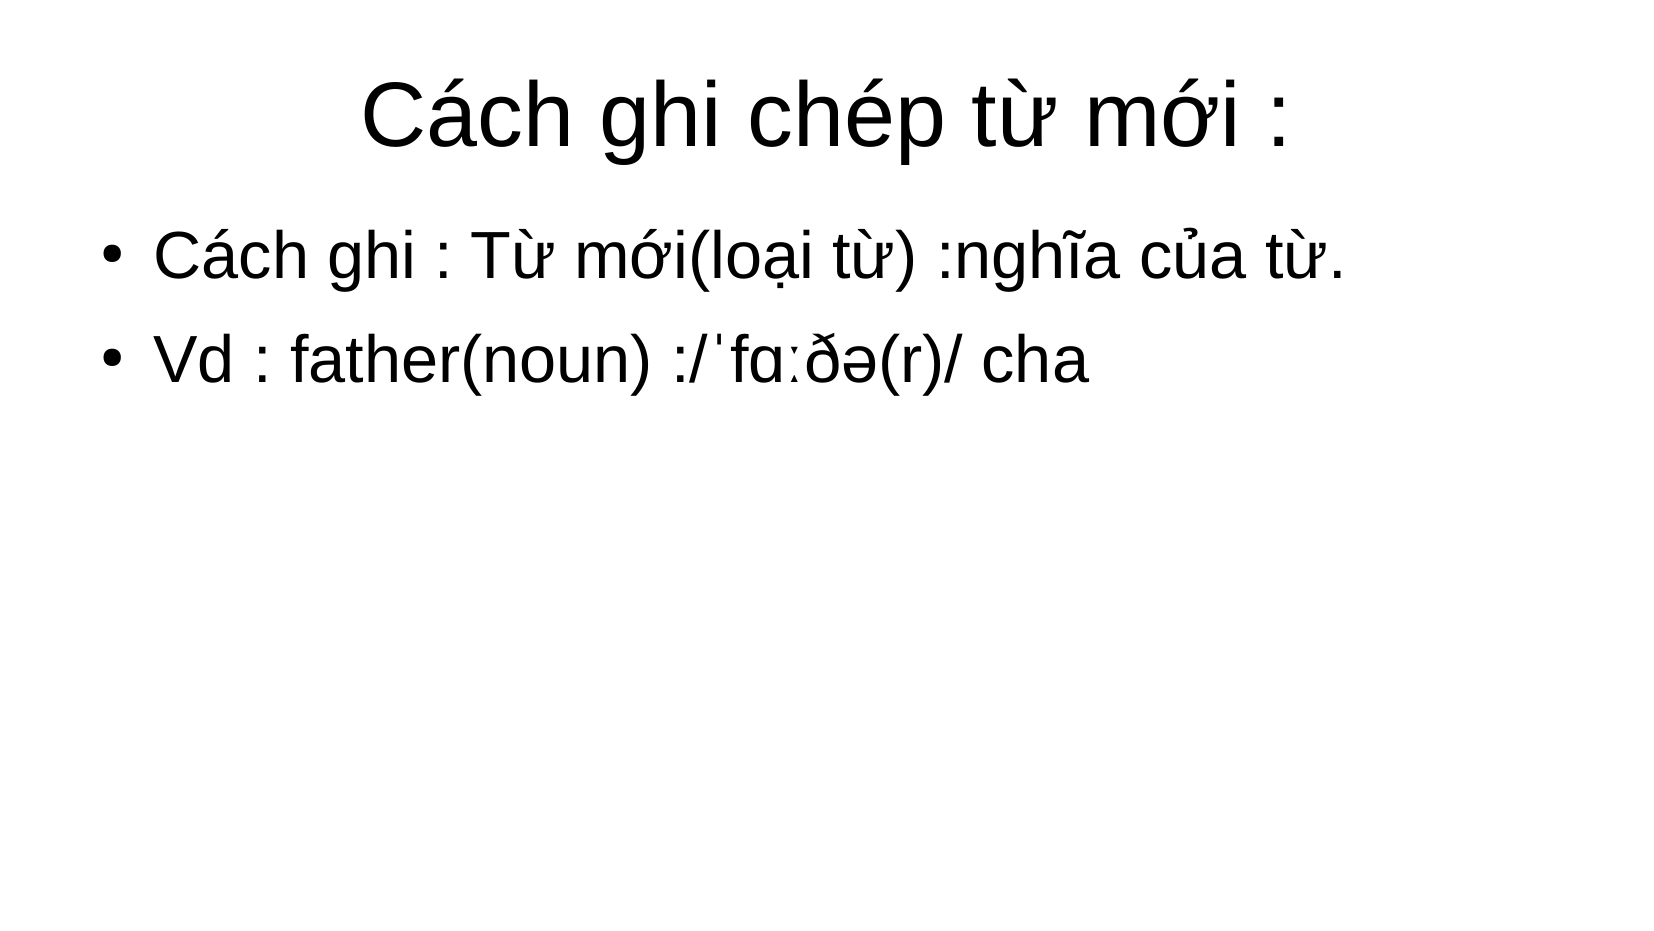

# Cách ghi chép từ mới :
Cách ghi : Từ mới(loại từ) :nghĩa của từ.
Vd : father(noun) :/ˈfɑːðə(r)/ cha